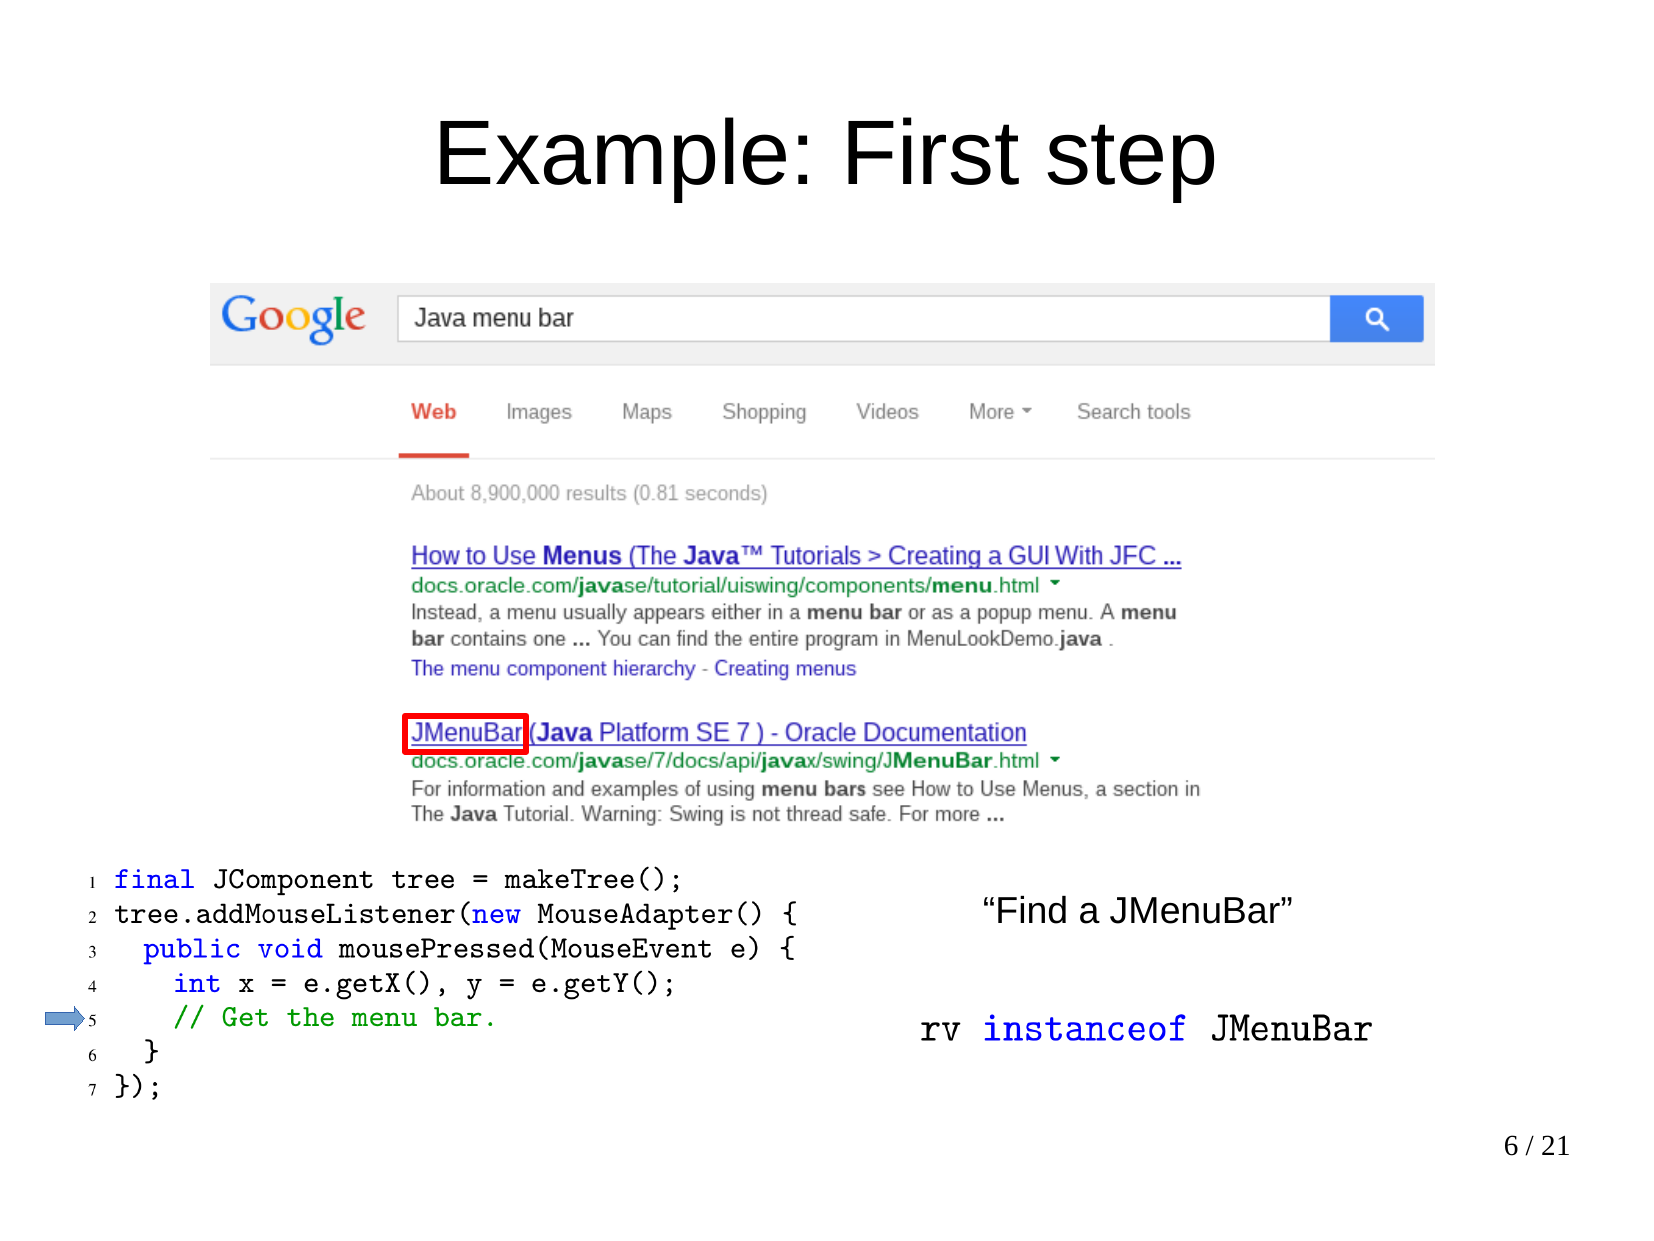

# Example: First step
“Find a JMenuBar”
6